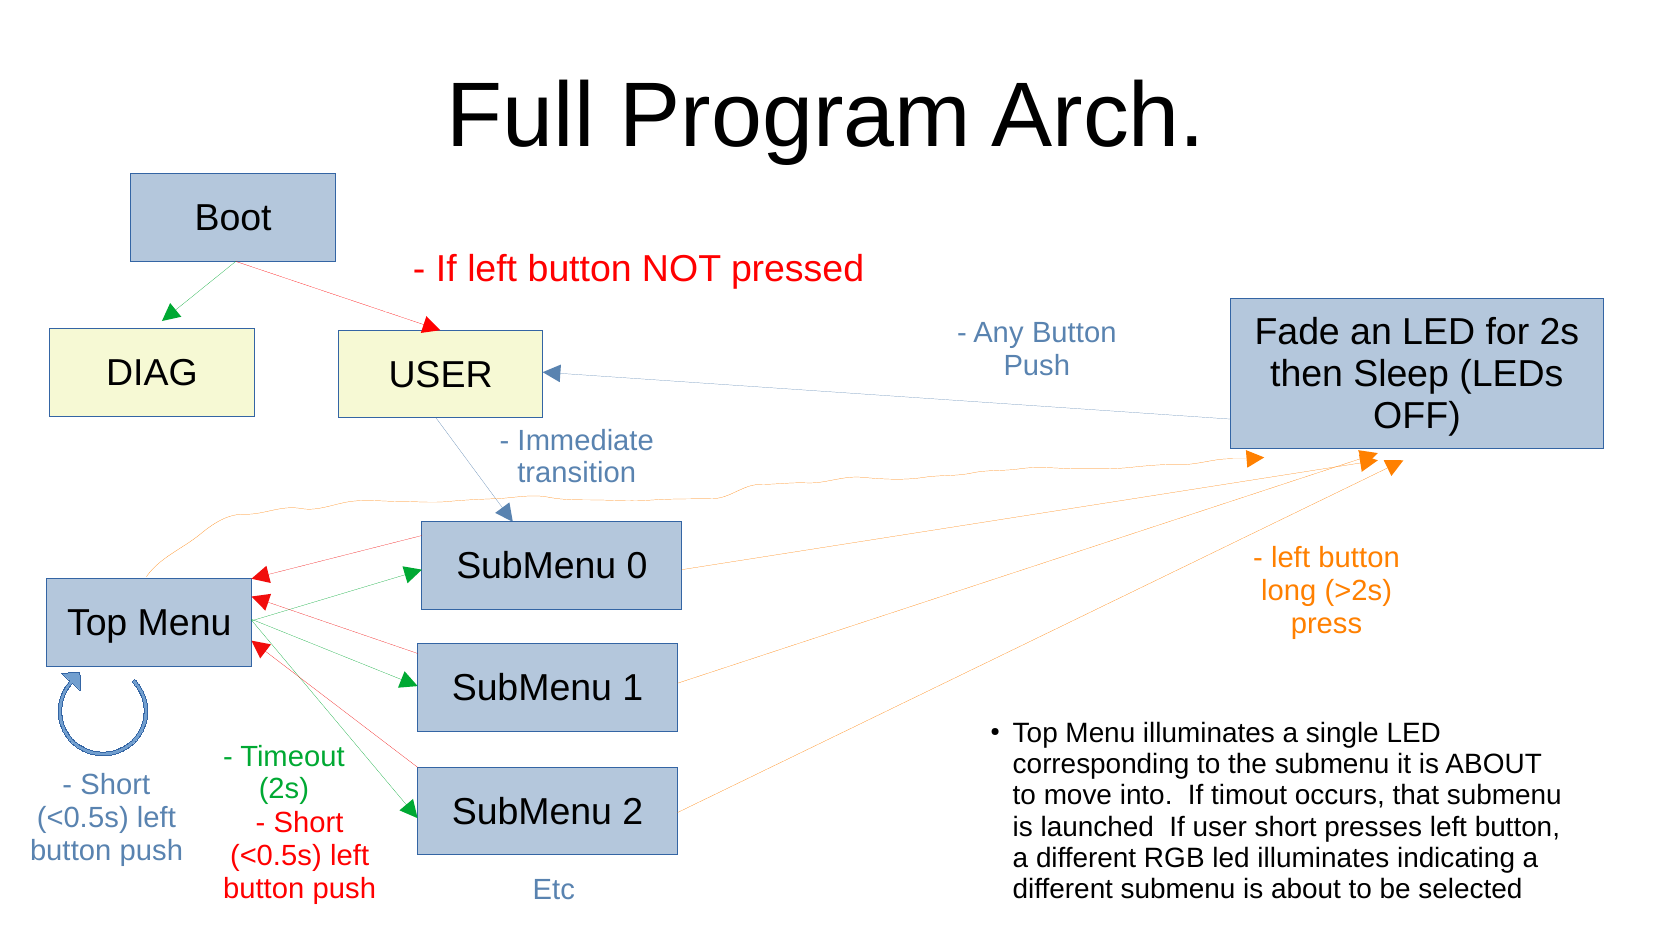

# Full Program Arch.
Boot
- If left button NOT pressed
Fade an LED for 2s then Sleep (LEDs OFF)
- Any Button Push
DIAG
USER
- Immediate transition
SubMenu 0
- left button long (>2s) press
Top Menu
SubMenu 1
Top Menu illuminates a single LED corresponding to the submenu it is ABOUT to move into. If timout occurs, that submenu is launched If user short presses left button, a different RGB led illuminates indicating a different submenu is about to be selected
- Timeout (2s)
SubMenu 2
- Short (<0.5s) left button push
- Short (<0.5s) left button push
Etc